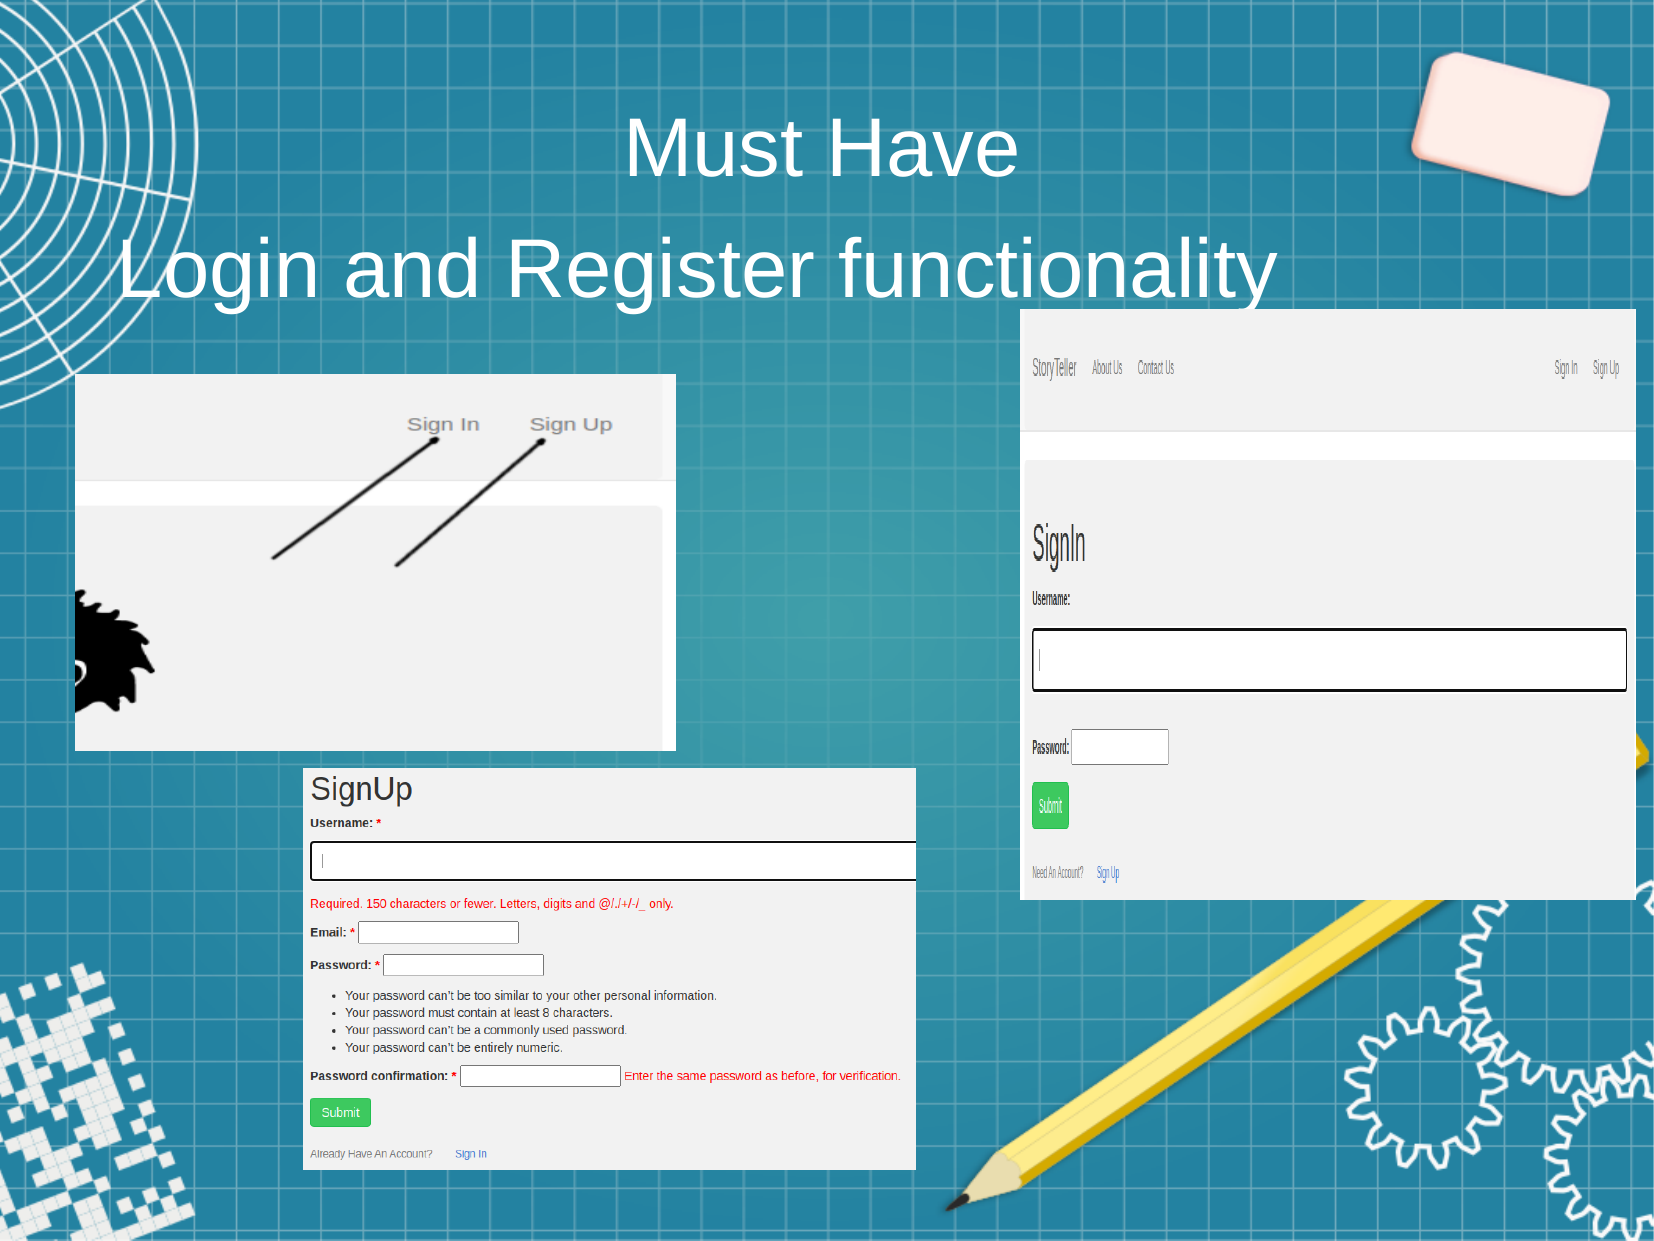

# Must Have
Login and Register functionality